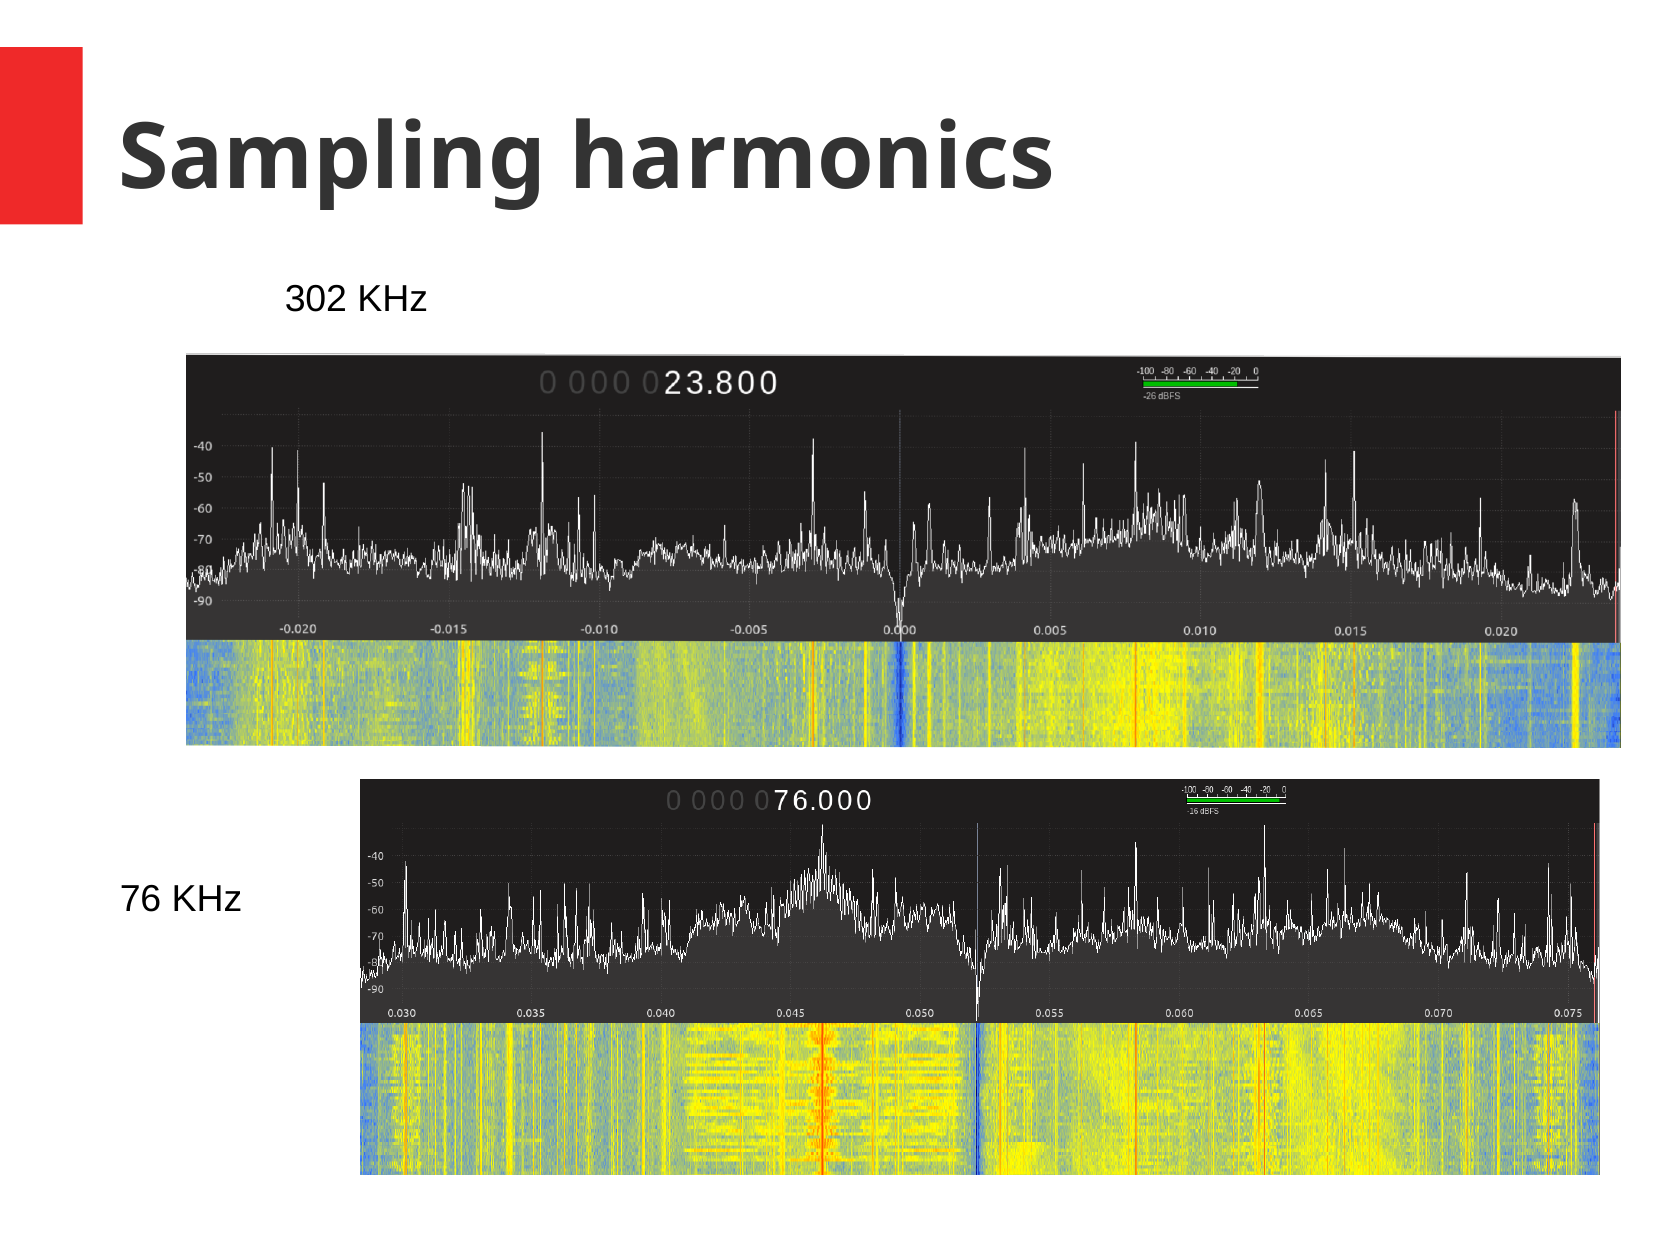

# Sampling harmonics
302 KHz
76 KHz
36